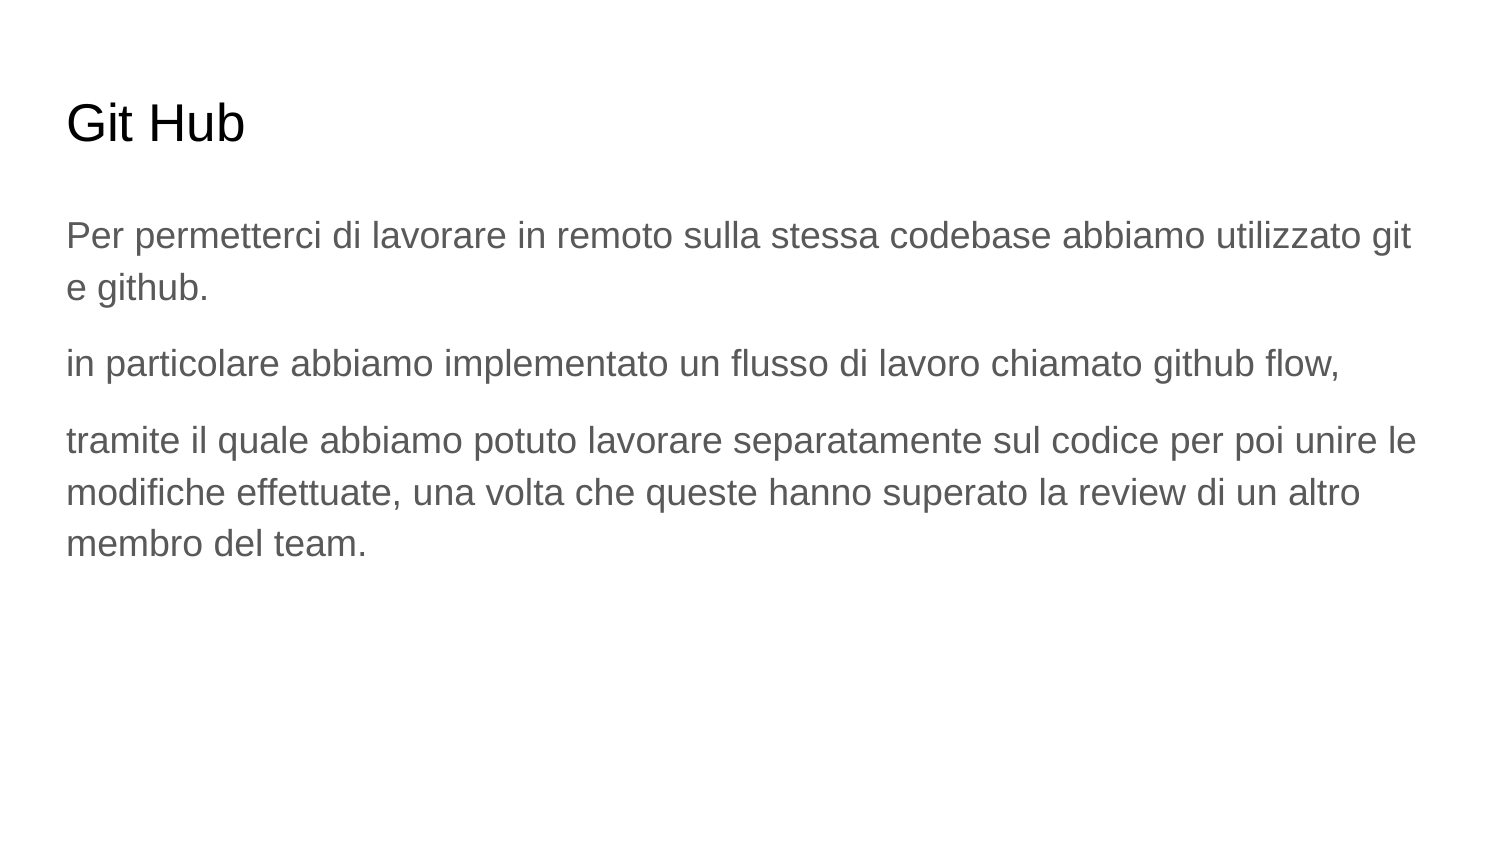

# Git Hub
Per permetterci di lavorare in remoto sulla stessa codebase abbiamo utilizzato git e github.
in particolare abbiamo implementato un flusso di lavoro chiamato github flow,
tramite il quale abbiamo potuto lavorare separatamente sul codice per poi unire le modifiche effettuate, una volta che queste hanno superato la review di un altro membro del team.